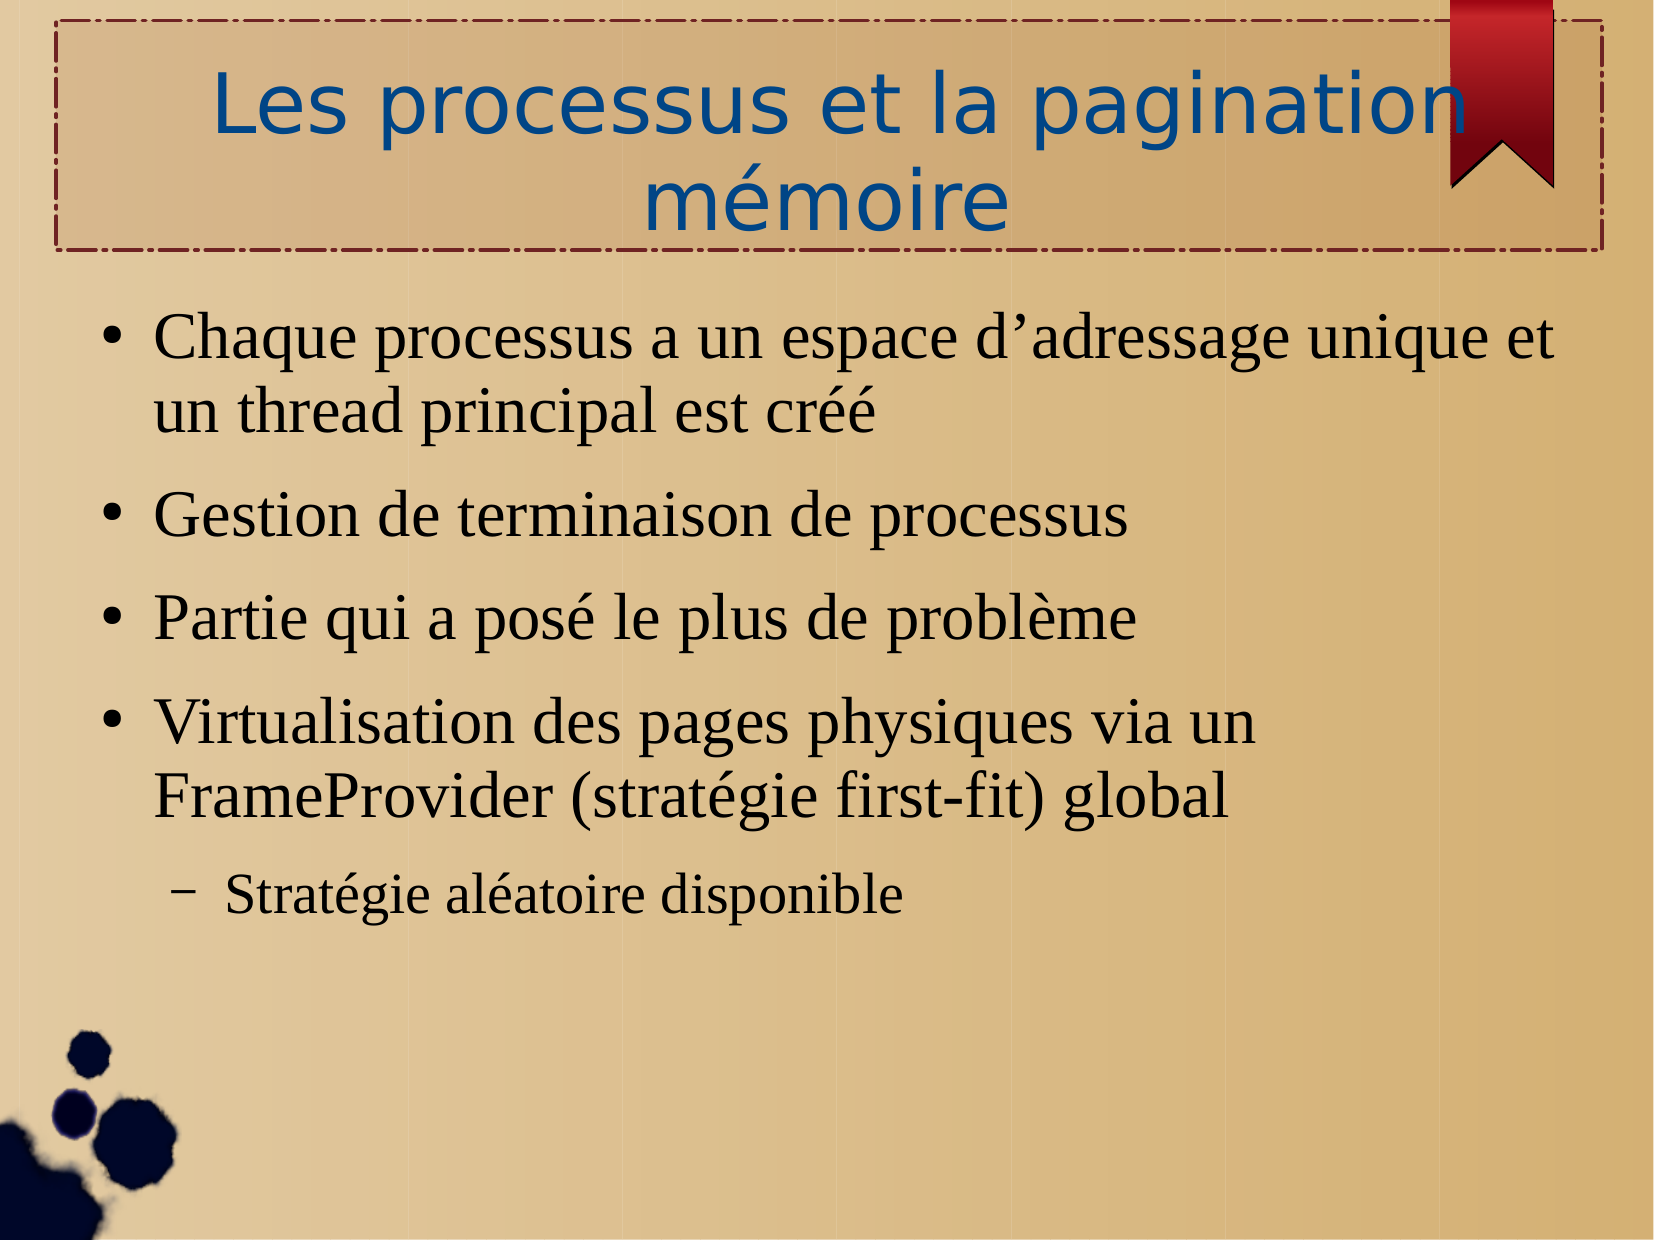

# Les processus et la pagination mémoire
Chaque processus a un espace d’adressage unique et un thread principal est créé
Gestion de terminaison de processus
Partie qui a posé le plus de problème
Virtualisation des pages physiques via un FrameProvider (stratégie first-fit) global
Stratégie aléatoire disponible